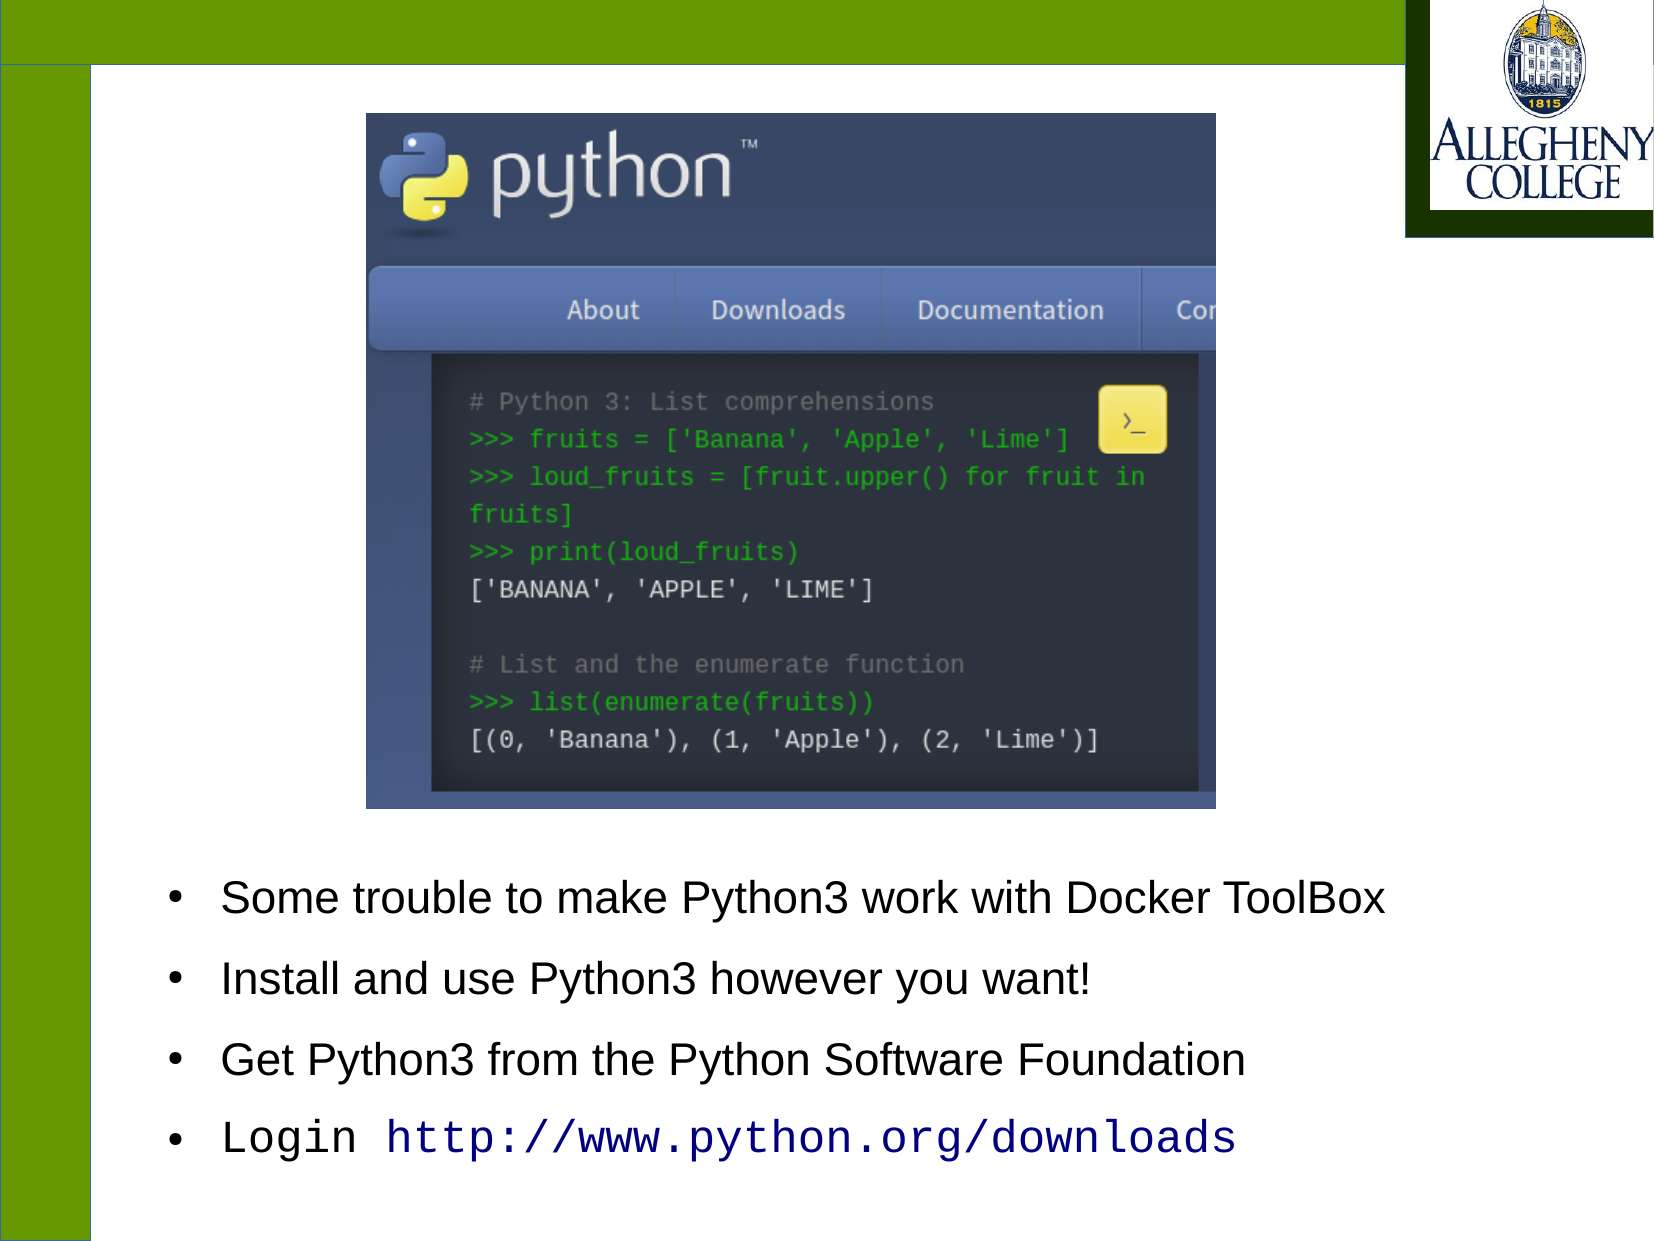

# Some trouble to make Python3 work with Docker ToolBox
Install and use Python3 however you want!
Get Python3 from the Python Software Foundation
Login http://www.python.org/downloads